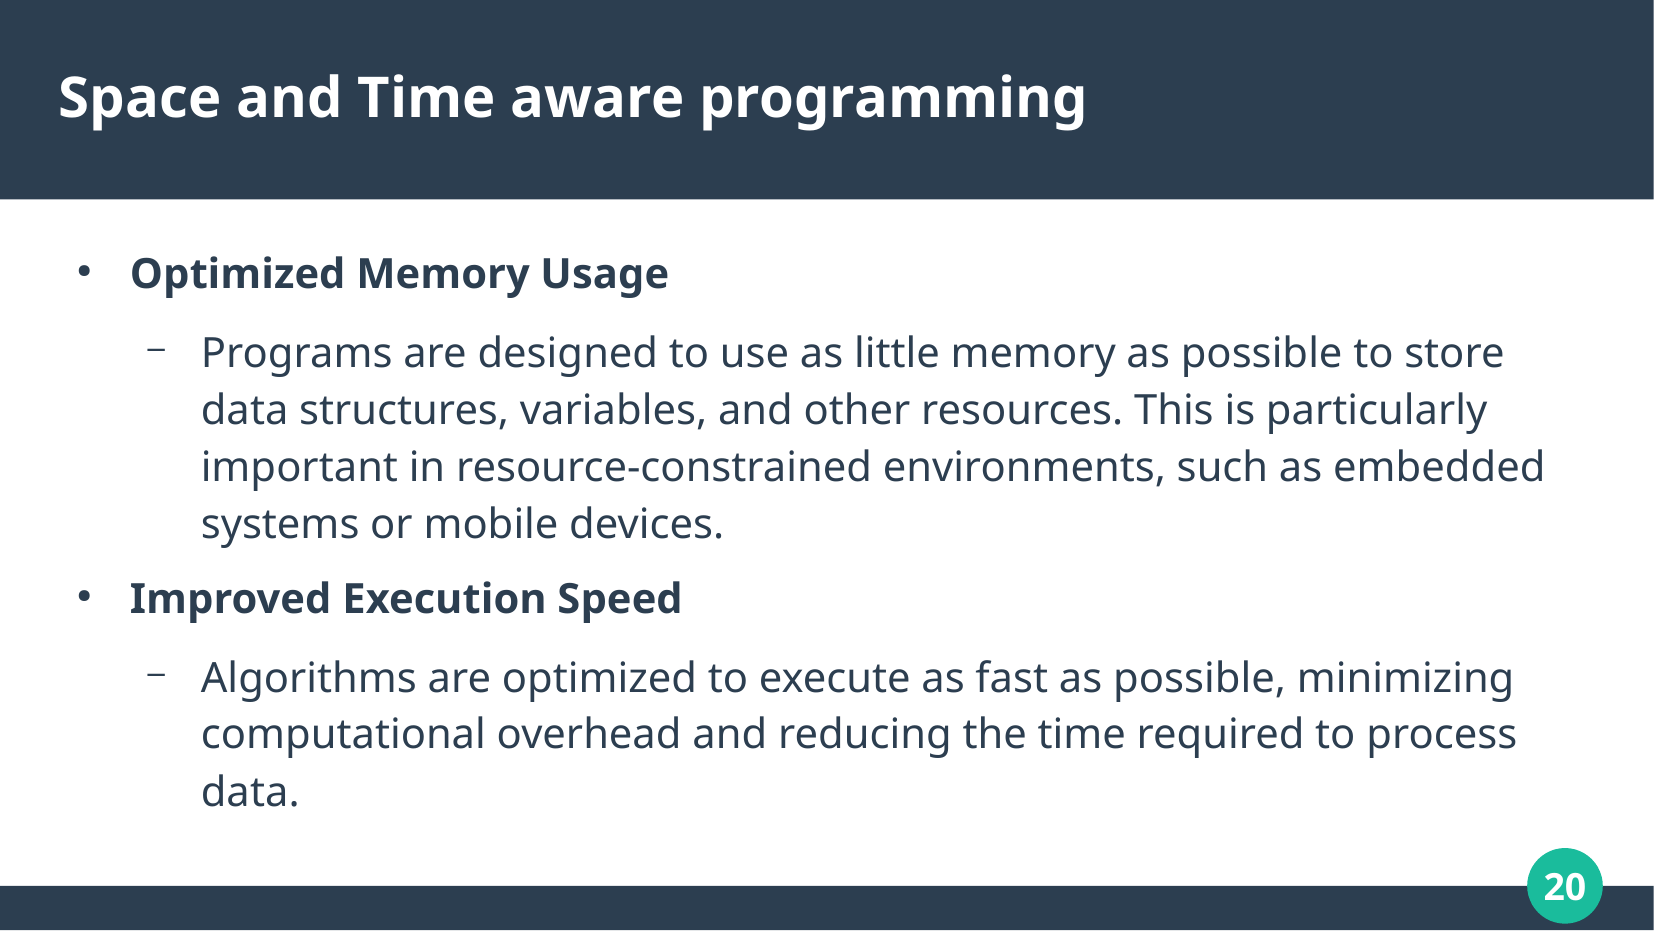

# Space and Time aware programming
Optimized Memory Usage
Programs are designed to use as little memory as possible to store data structures, variables, and other resources. This is particularly important in resource-constrained environments, such as embedded systems or mobile devices.
Improved Execution Speed
Algorithms are optimized to execute as fast as possible, minimizing computational overhead and reducing the time required to process data.